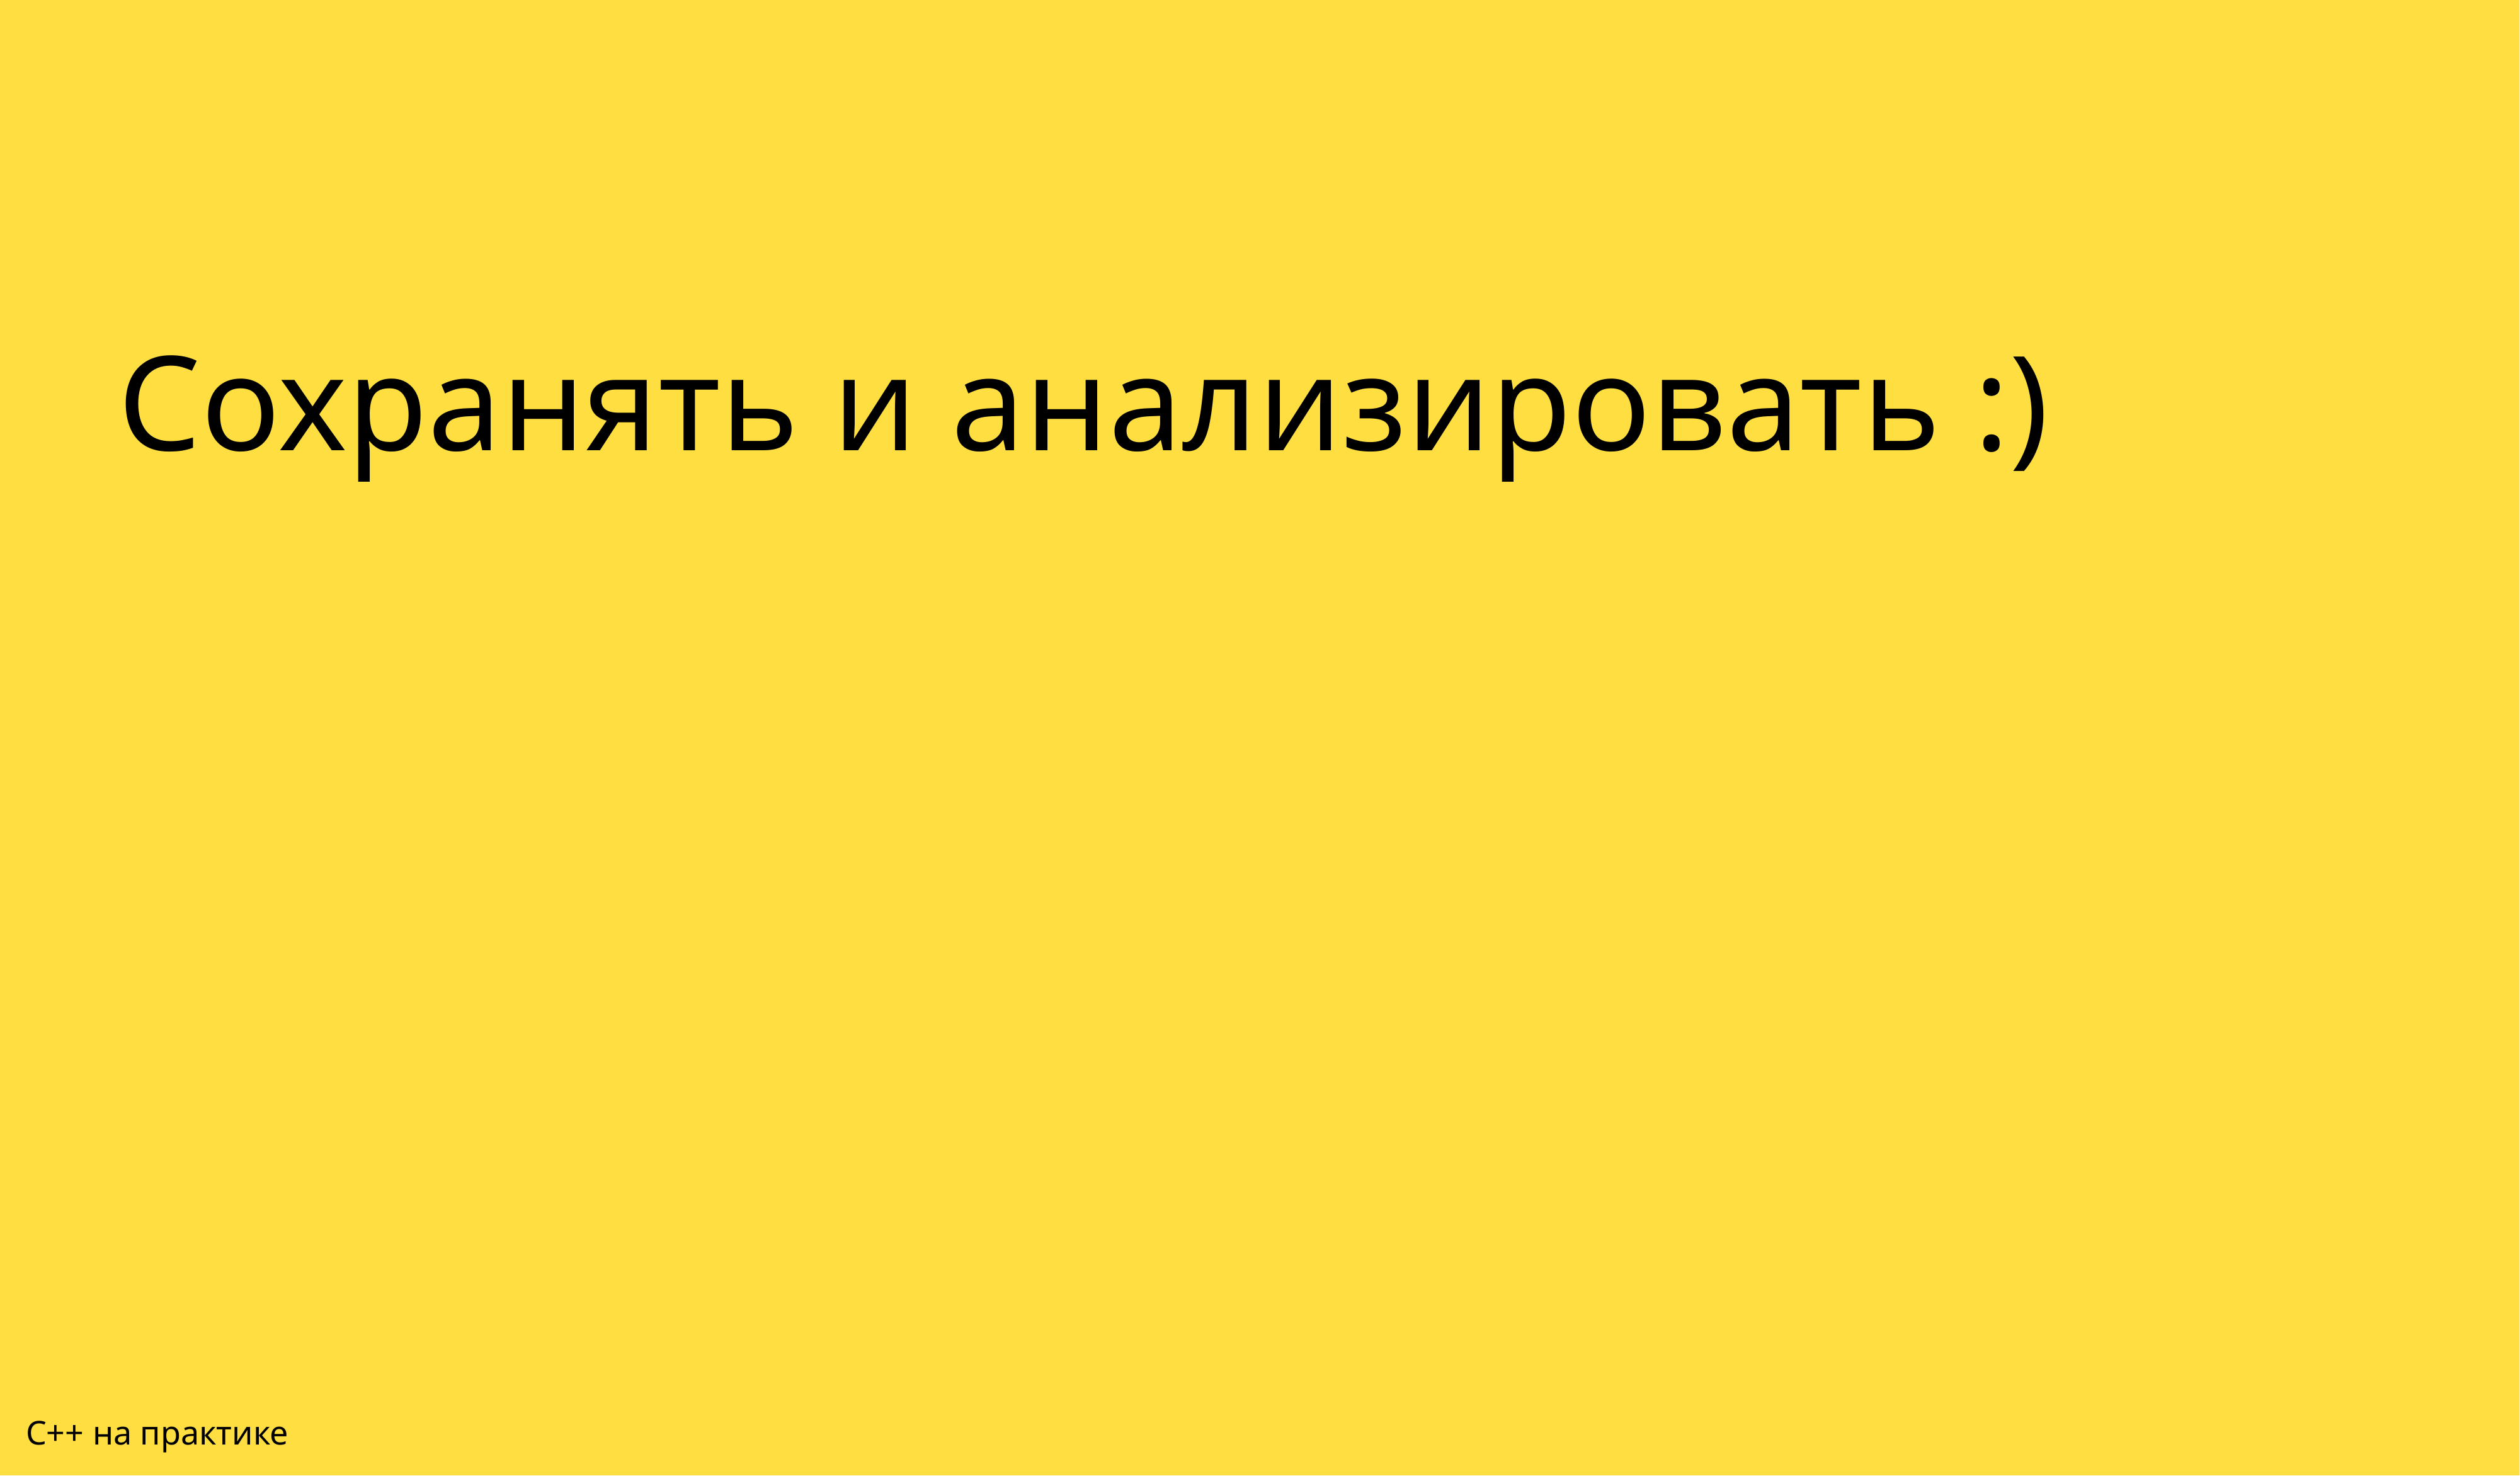

# Сохранять и анализировать :)
C++ на практике